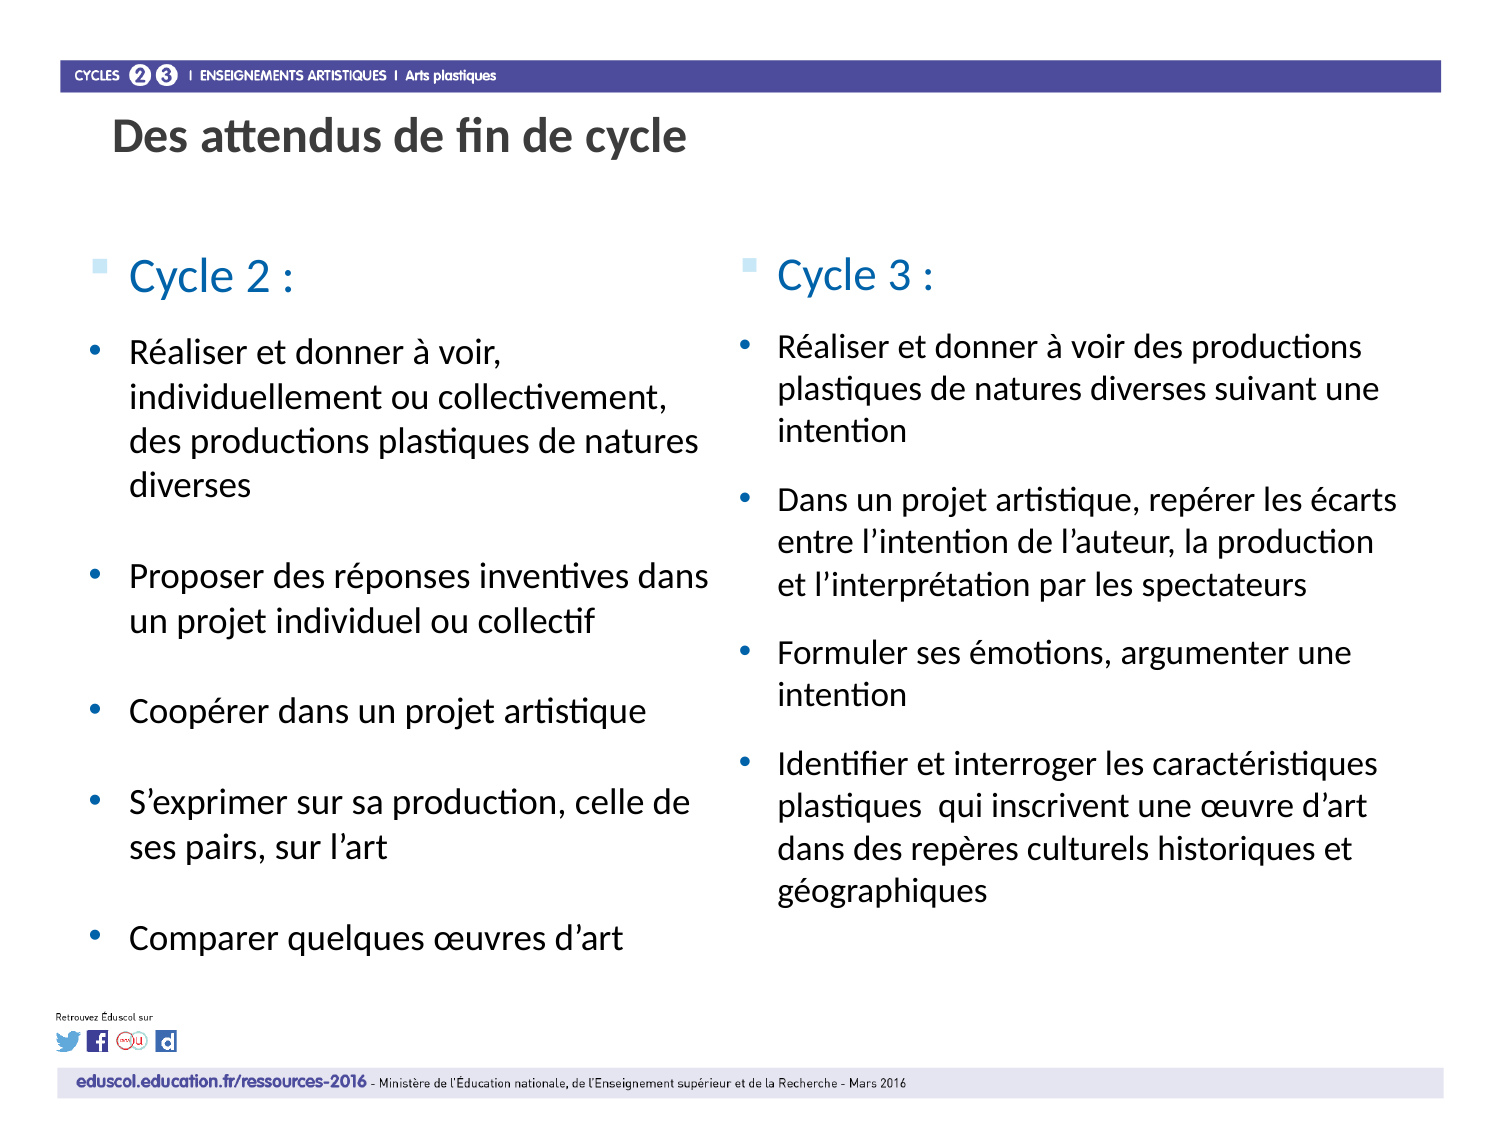

# Des attendus de fin de cycle
Cycle 3 :
Réaliser et donner à voir des productions plastiques de natures diverses suivant une intention
Dans un projet artistique, repérer les écarts entre l’intention de l’auteur, la production et l’interprétation par les spectateurs
Formuler ses émotions, argumenter une intention
Identifier et interroger les caractéristiques plastiques qui inscrivent une œuvre d’art dans des repères culturels historiques et géographiques
Cycle 2 :
Réaliser et donner à voir, individuellement ou collectivement, des productions plastiques de natures diverses
Proposer des réponses inventives dans un projet individuel ou collectif
Coopérer dans un projet artistique
S’exprimer sur sa production, celle de ses pairs, sur l’art
Comparer quelques œuvres d’art
Arts plastiques présentation